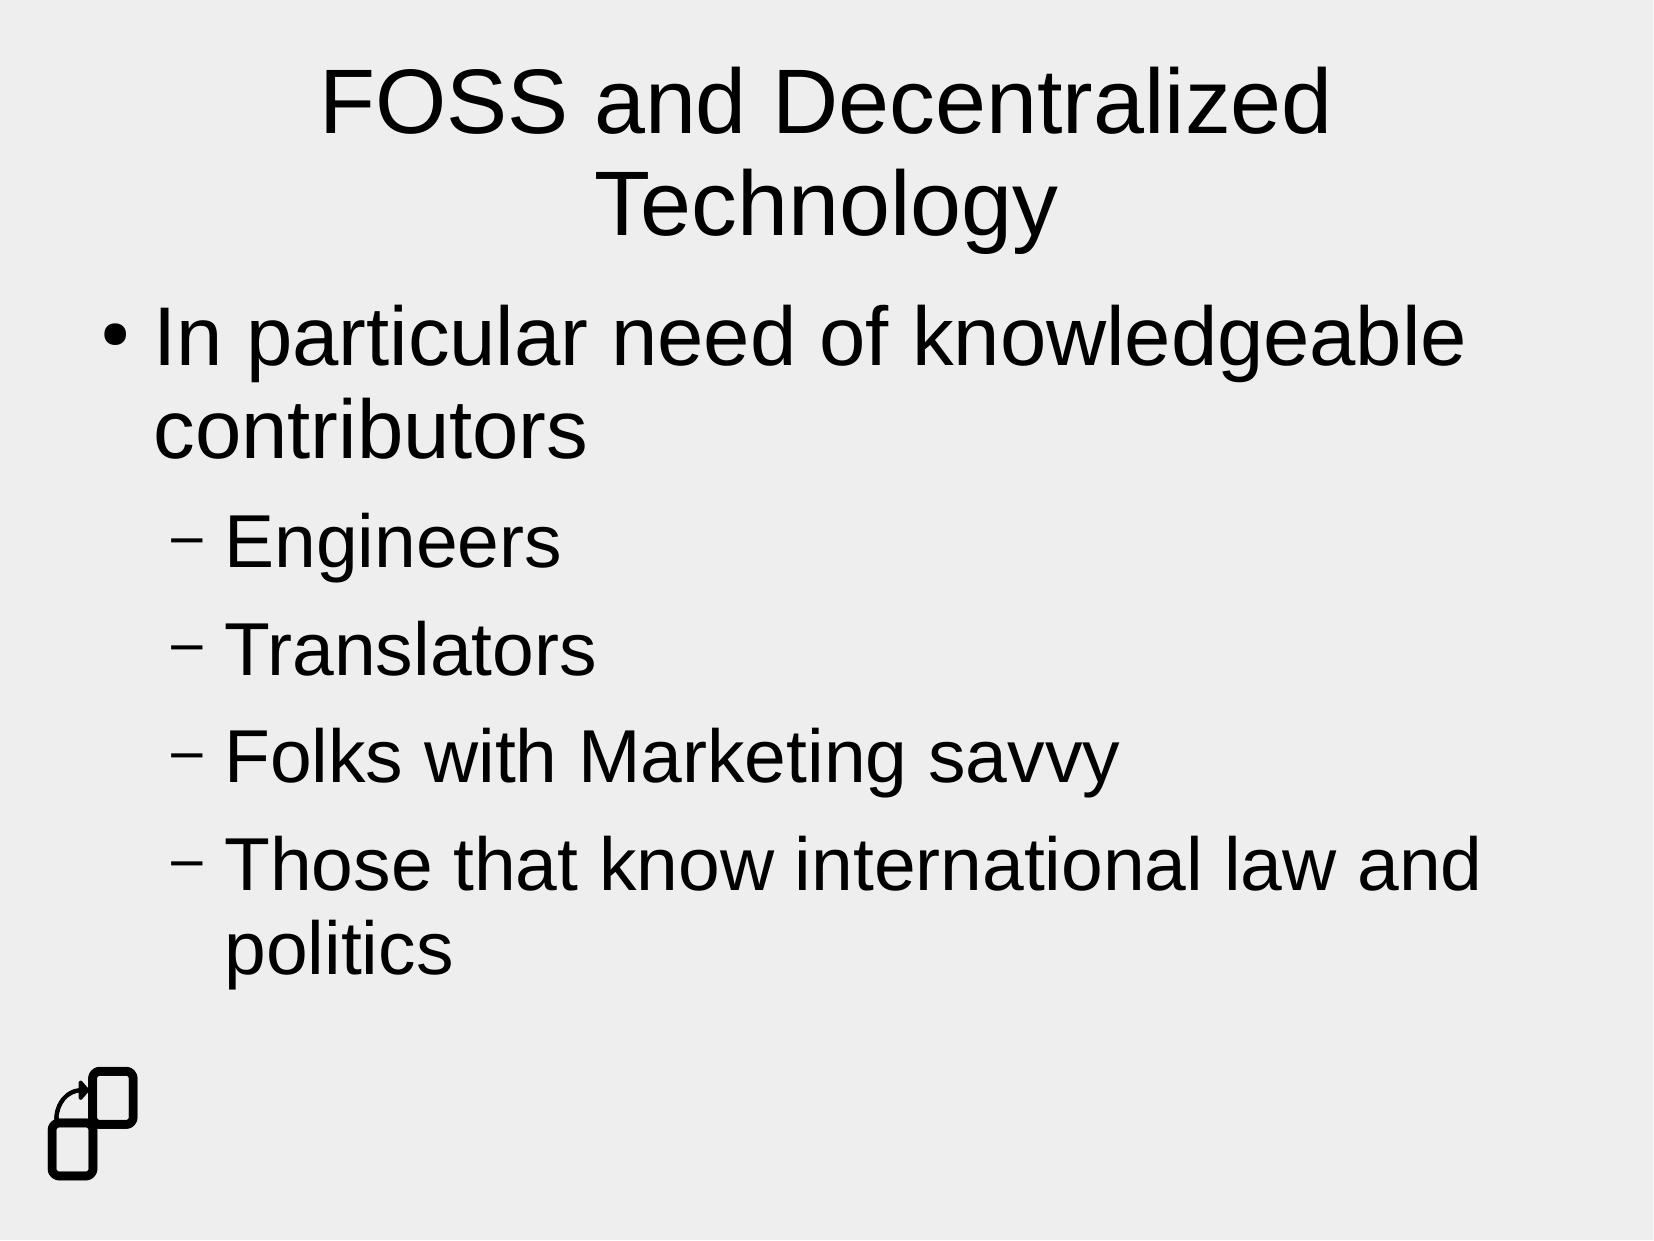

# FOSS and Decentralized Technology
In particular need of knowledgeable contributors
Engineers
Translators
Folks with Marketing savvy
Those that know international law and politics